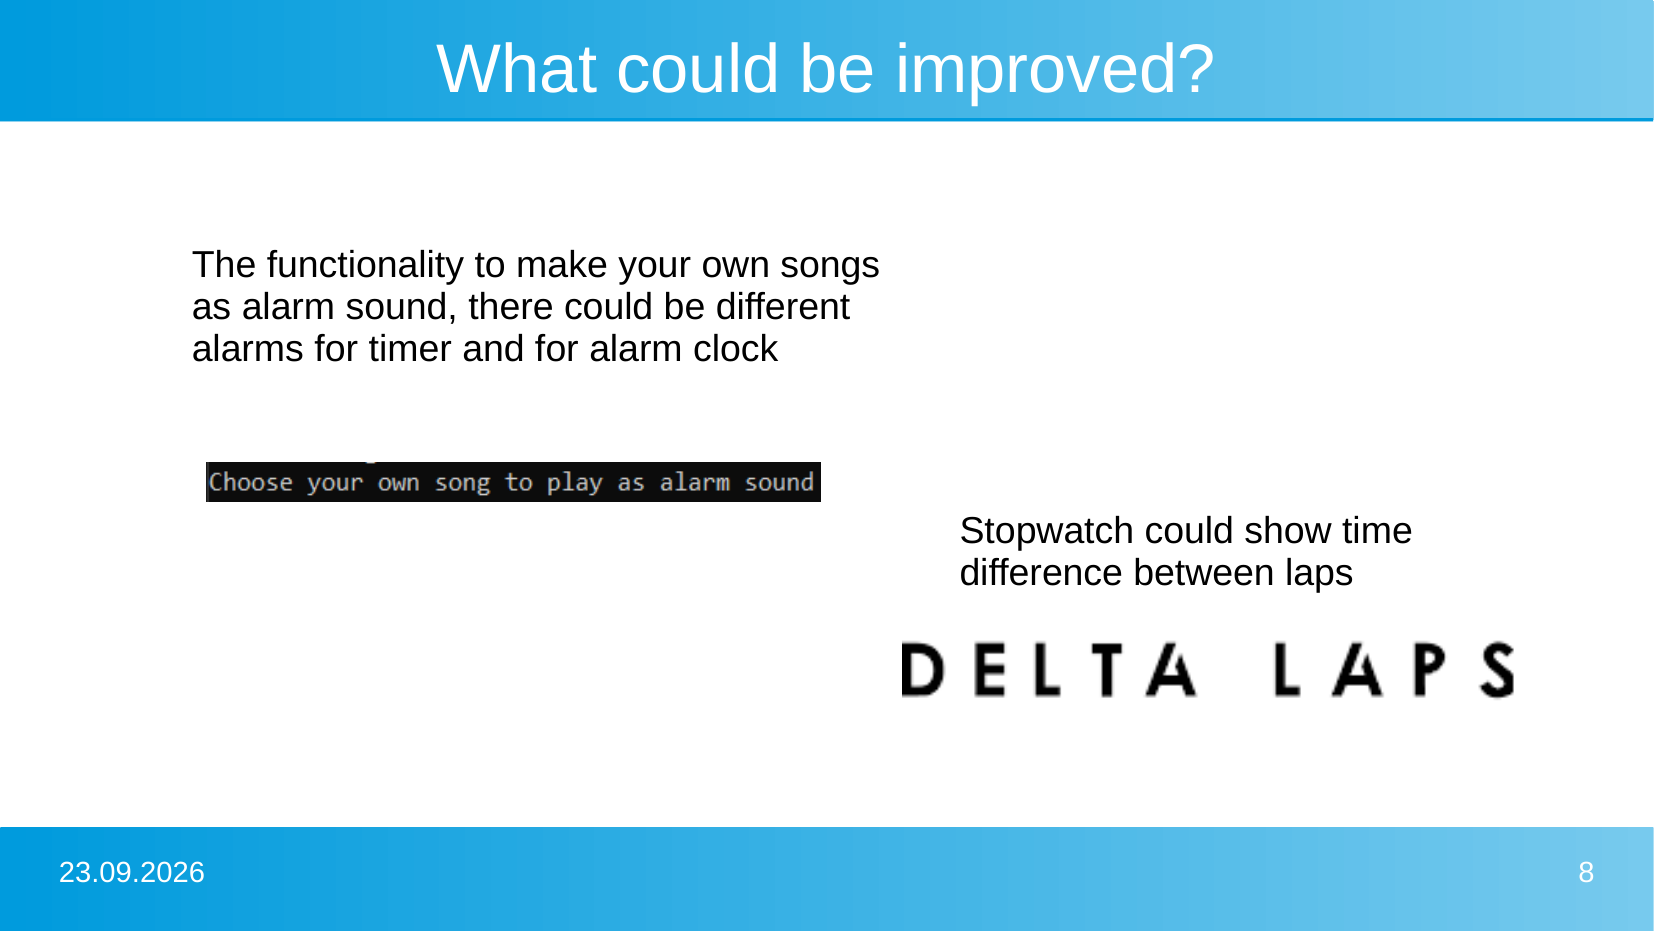

# What could be improved?
The functionality to make your own songs as alarm sound, there could be different alarms for timer and for alarm clock
Stopwatch could show time difference between laps
8